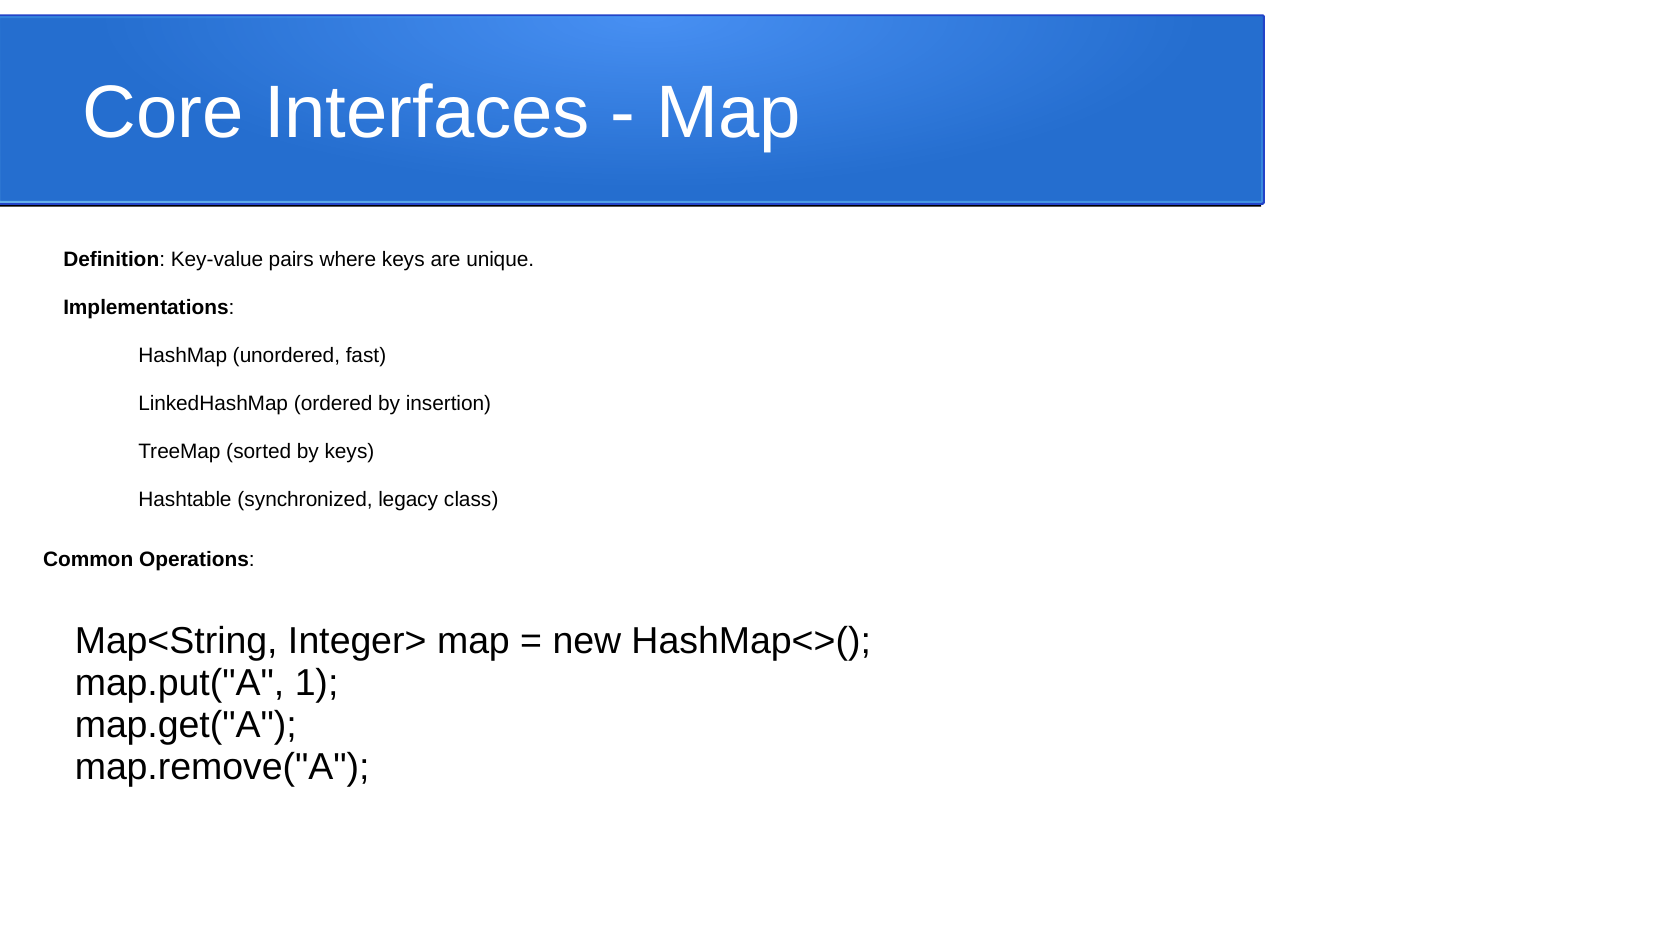

# Core Interfaces - Map
Definition: Key-value pairs where keys are unique.
Implementations:
	HashMap (unordered, fast)
	LinkedHashMap (ordered by insertion)
	TreeMap (sorted by keys)
	Hashtable (synchronized, legacy class)
Common Operations:
Map<String, Integer> map = new HashMap<>();
map.put("A", 1);
map.get("A");
map.remove("A");